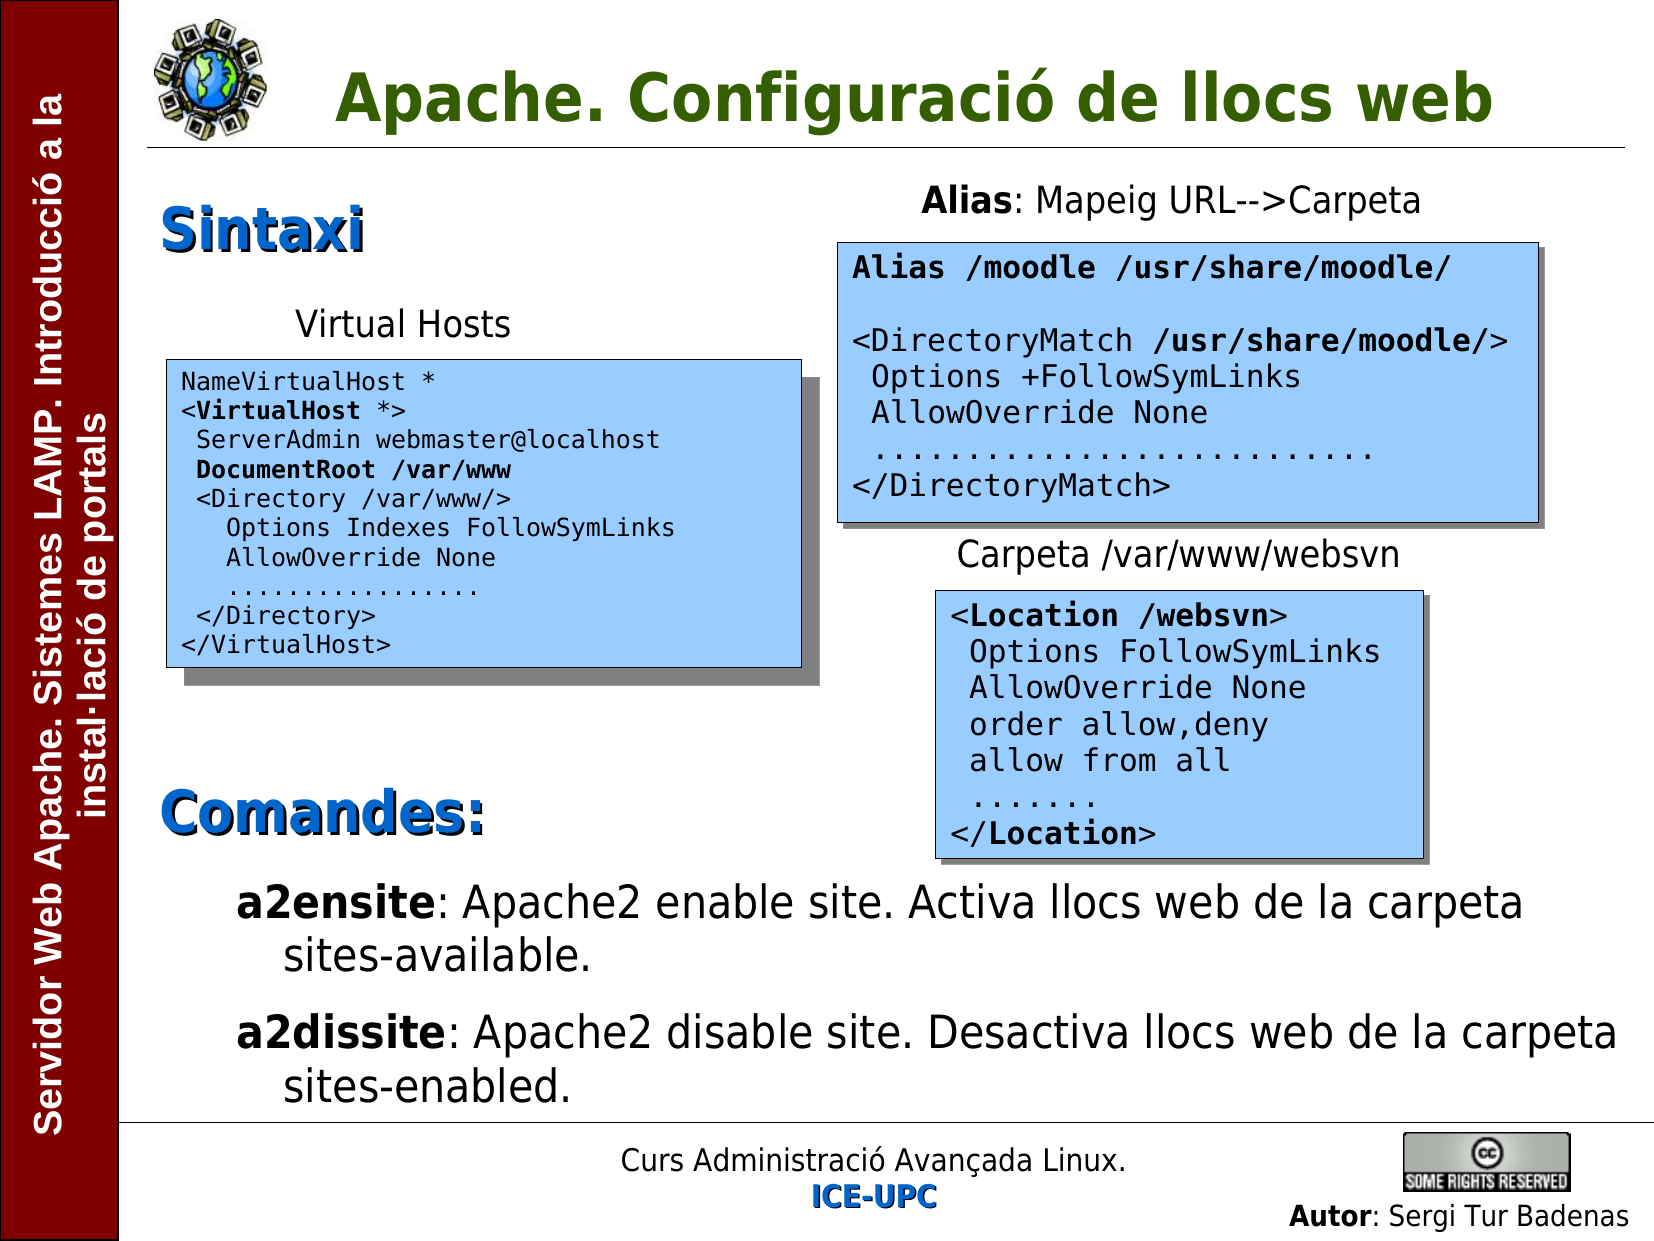

# Apache. Configuració de llocs web
Alias: Mapeig URL-->Carpeta
Sintaxi
Comandes:
a2ensite: Apache2 enable site. Activa llocs web de la carpeta sites-available.
a2dissite: Apache2 disable site. Desactiva llocs web de la carpeta sites-enabled.
Alias /moodle /usr/share/moodle/
<DirectoryMatch /usr/share/moodle/>
 Options +FollowSymLinks
 AllowOverride None
 ...........................
</DirectoryMatch>
Virtual Hosts
NameVirtualHost *
<VirtualHost *>
 ServerAdmin webmaster@localhost
 DocumentRoot /var/www
 <Directory /var/www/>
 Options Indexes FollowSymLinks
 AllowOverride None
 .................
 </Directory>
</VirtualHost>
Carpeta /var/www/websvn
<Location /websvn>
 Options FollowSymLinks
 AllowOverride None
 order allow,deny
 allow from all
 .......
</Location>